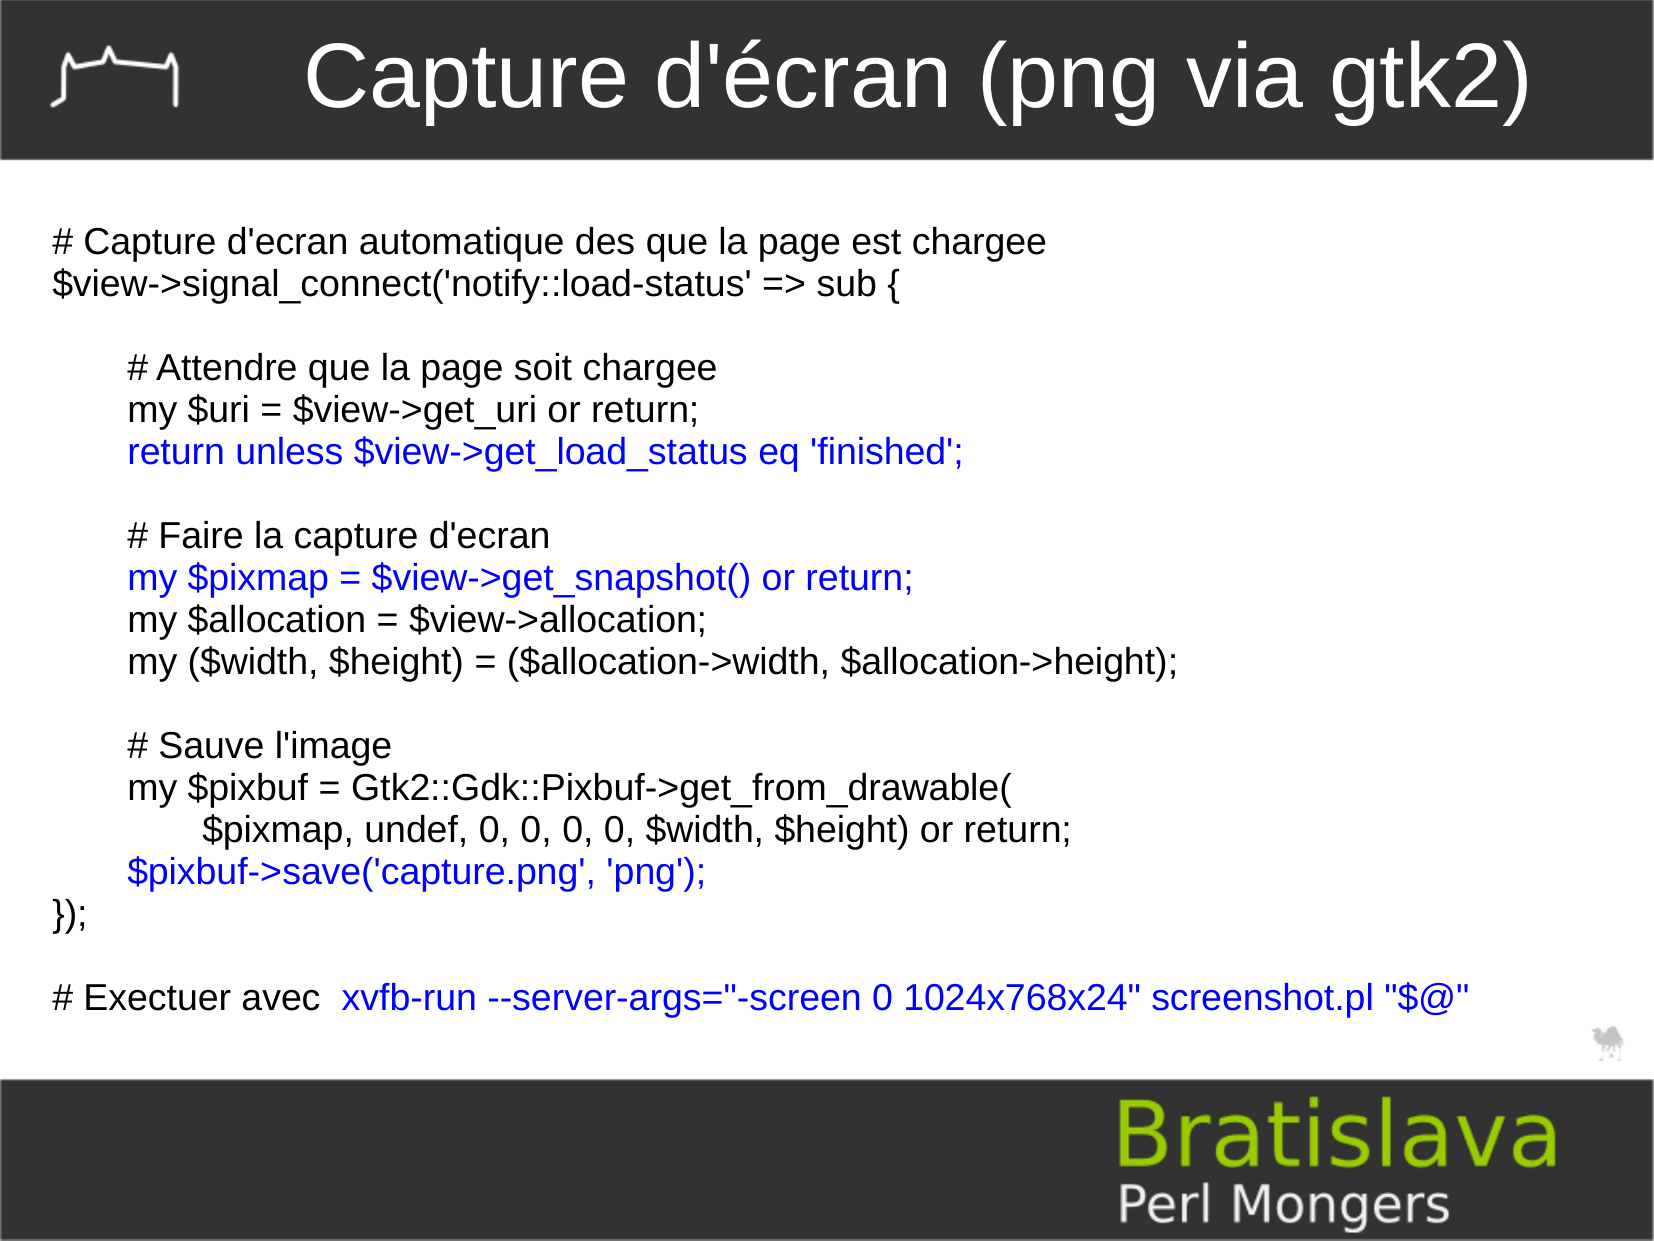

# Capture d'écran (png via gtk2)
# Capture d'ecran automatique des que la page est chargee
$view->signal_connect('notify::load-status' => sub {
	# Attendre que la page soit chargee
	my $uri = $view->get_uri or return;
	return unless $view->get_load_status eq 'finished';
	# Faire la capture d'ecran
	my $pixmap = $view->get_snapshot() or return;
	my $allocation = $view->allocation;
	my ($width, $height) = ($allocation->width, $allocation->height);
	# Sauve l'image
	my $pixbuf = Gtk2::Gdk::Pixbuf->get_from_drawable(
		$pixmap, undef, 0, 0, 0, 0, $width, $height) or return;
	$pixbuf->save('capture.png', 'png');
});
# Exectuer avec xvfb-run --server-args="-screen 0 1024x768x24" screenshot.pl "$@"